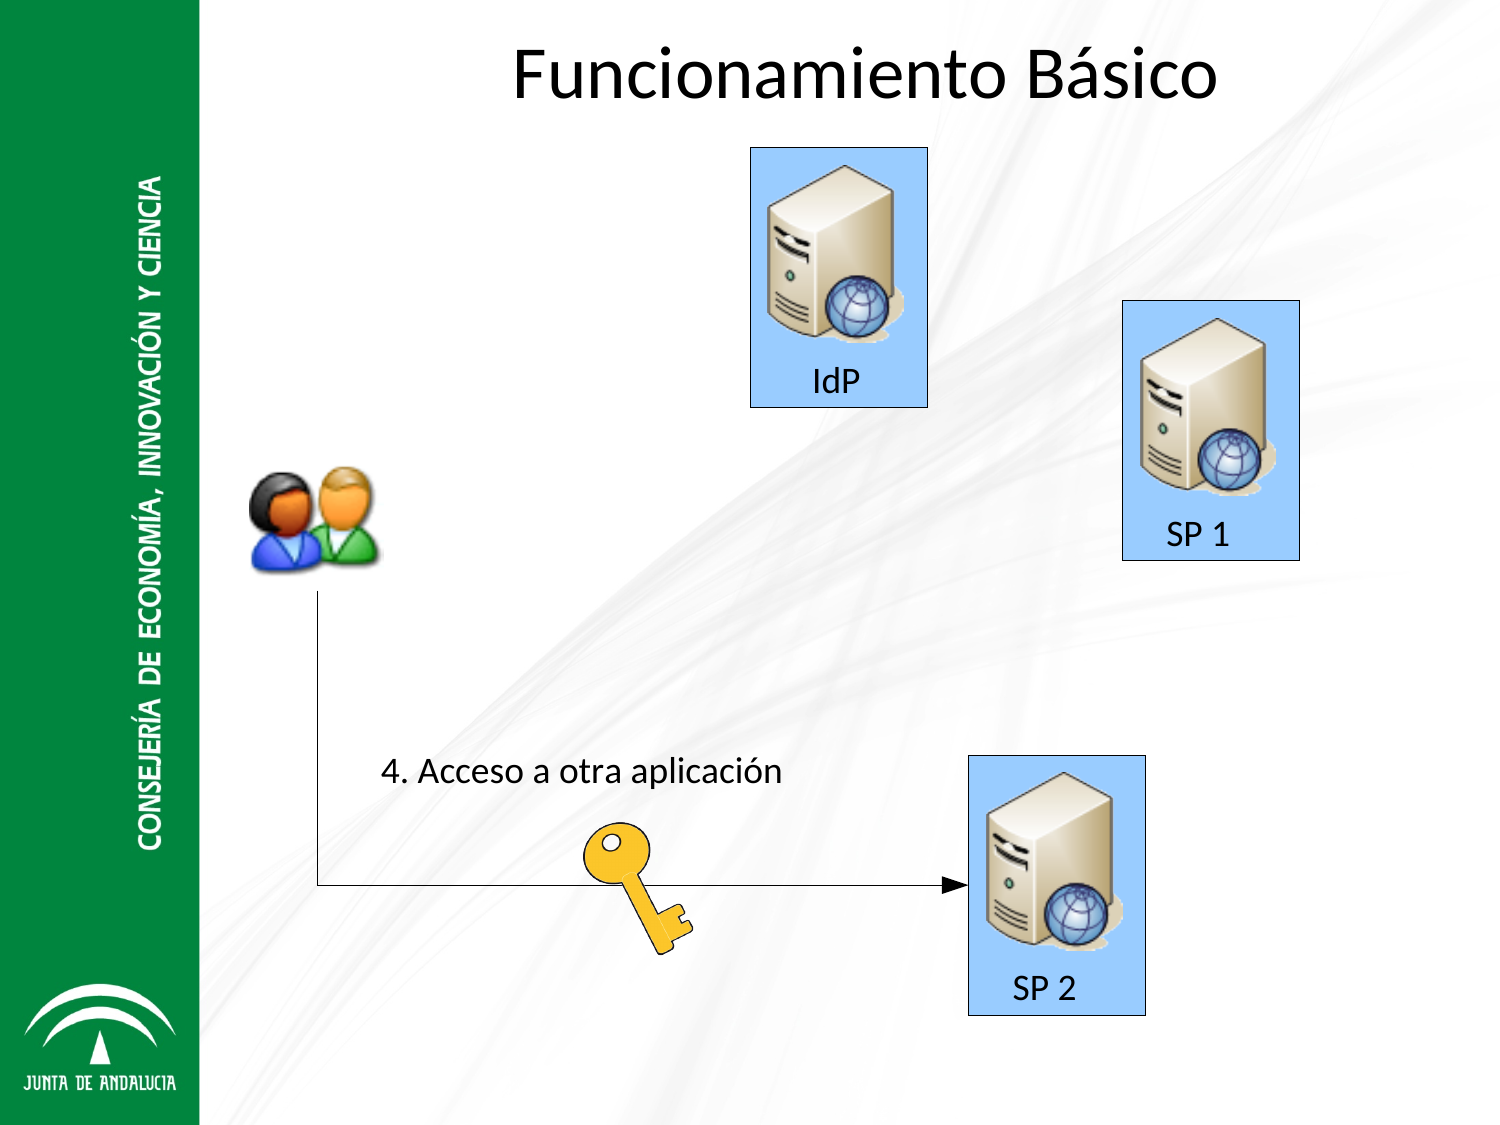

# Funcionamiento Básico
IdP
SP 1
4. Acceso a otra aplicación
SP 2